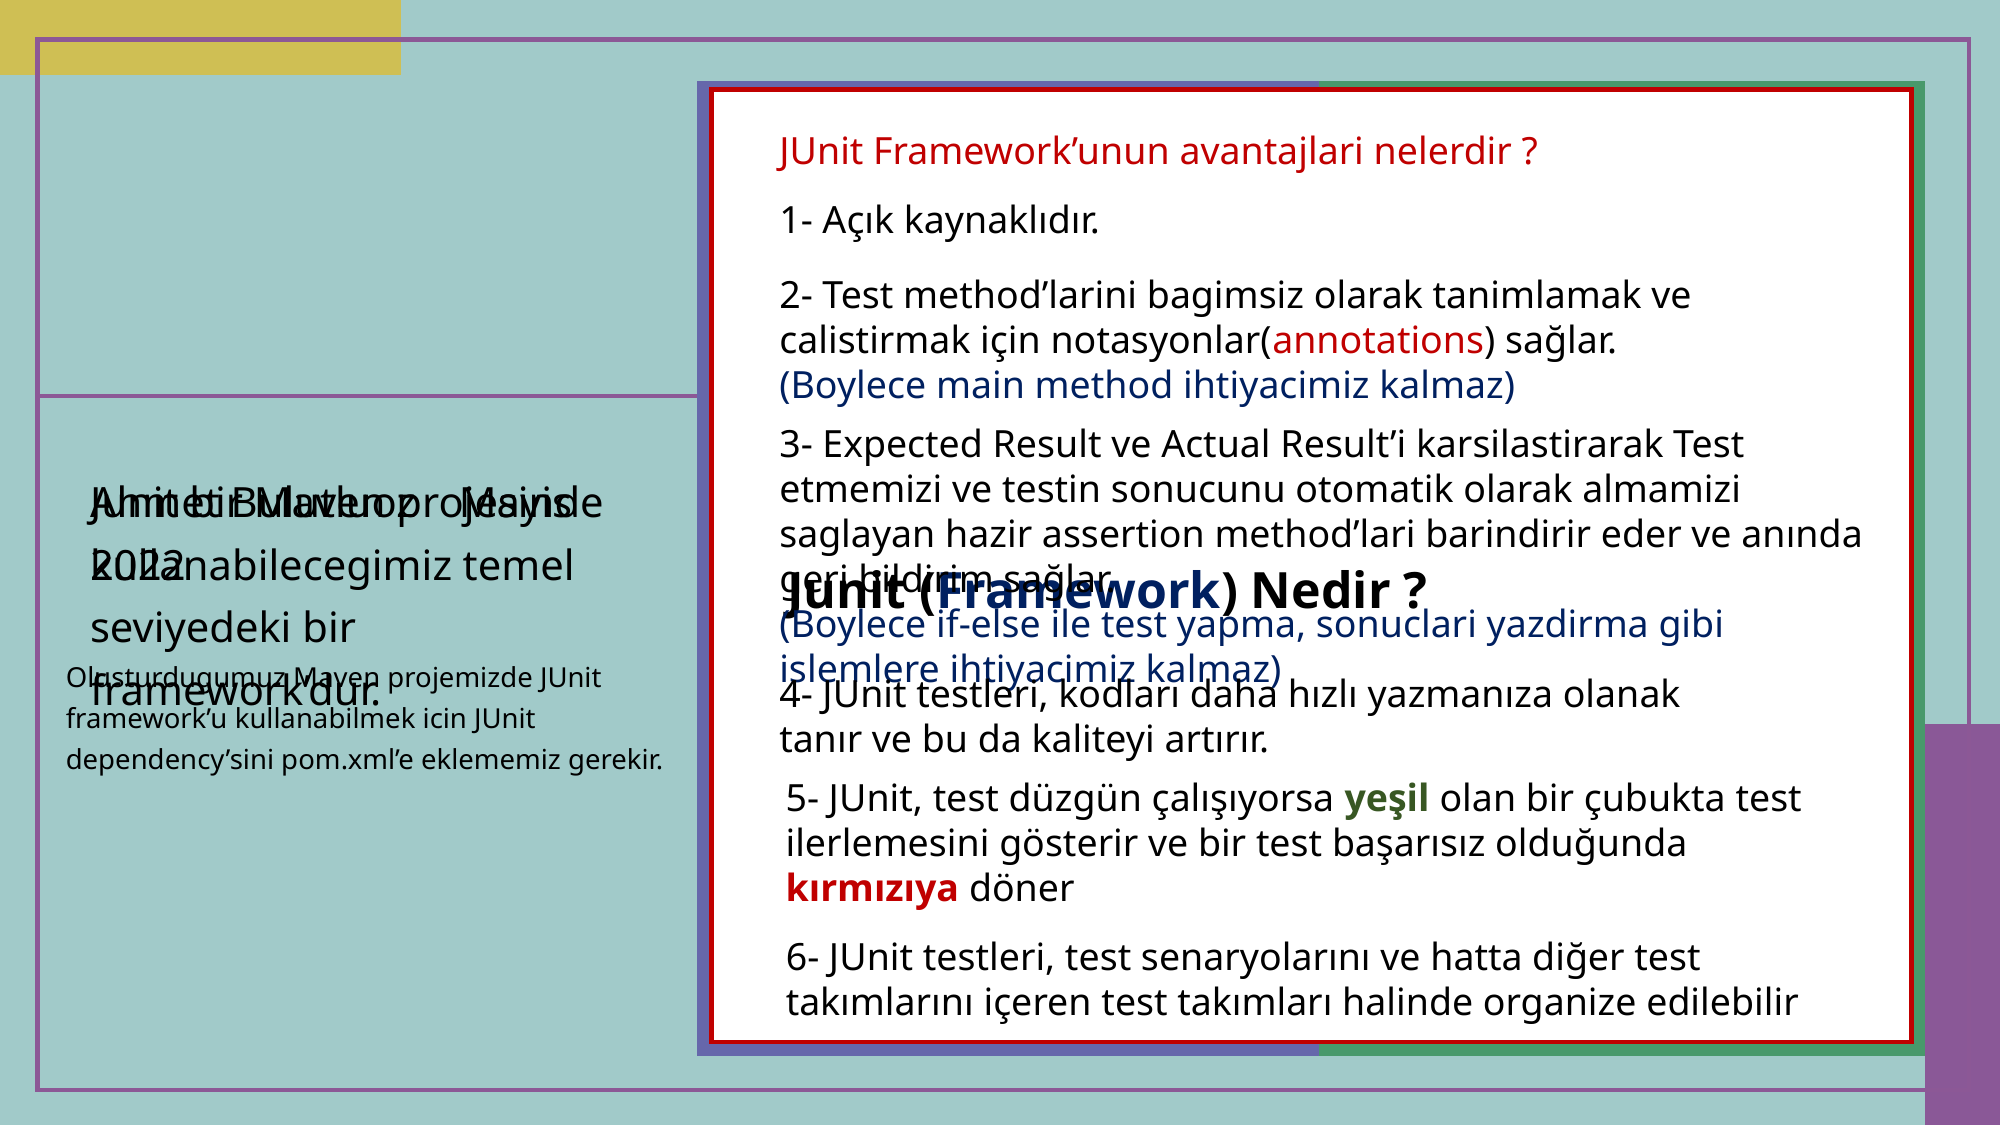

JUnit Framework’unun avantajlari nelerdir ?
Junit (Framework) Nedir ?
1- Açık kaynaklıdır.
2- Test method’larini bagimsiz olarak tanimlamak ve calistirmak için notasyonlar(annotations) sağlar.
(Boylece main method ihtiyacimiz kalmaz)
3- Expected Result ve Actual Result’i karsilastirarak Test etmemizi ve testin sonucunu otomatik olarak almamizi saglayan hazir assertion method’lari barindirir eder ve anında geri bildirim sağlar.
(Boylece if-else ile test yapma, sonuclari yazdirma gibi islemlere ihtiyacimiz kalmaz)
# Junit bir Maven projesinde kullanabilecegimiz temel seviyedeki bir framework’dur.
Ahmet Bulutluoz Mayis 2022
Olusturdugumuz Maven projemizde JUnit framework’u kullanabilmek icin JUnit dependency’sini pom.xml’e eklememiz gerekir.
4- JUnit testleri, kodları daha hızlı yazmanıza olanak tanır ve bu da kaliteyi artırır.
5- JUnit, test düzgün çalışıyorsa yeşil olan bir çubukta test ilerlemesini gösterir ve bir test başarısız olduğunda kırmızıya döner
6- JUnit testleri, test senaryolarını ve hatta diğer test takımlarını içeren test takımları halinde organize edilebilir